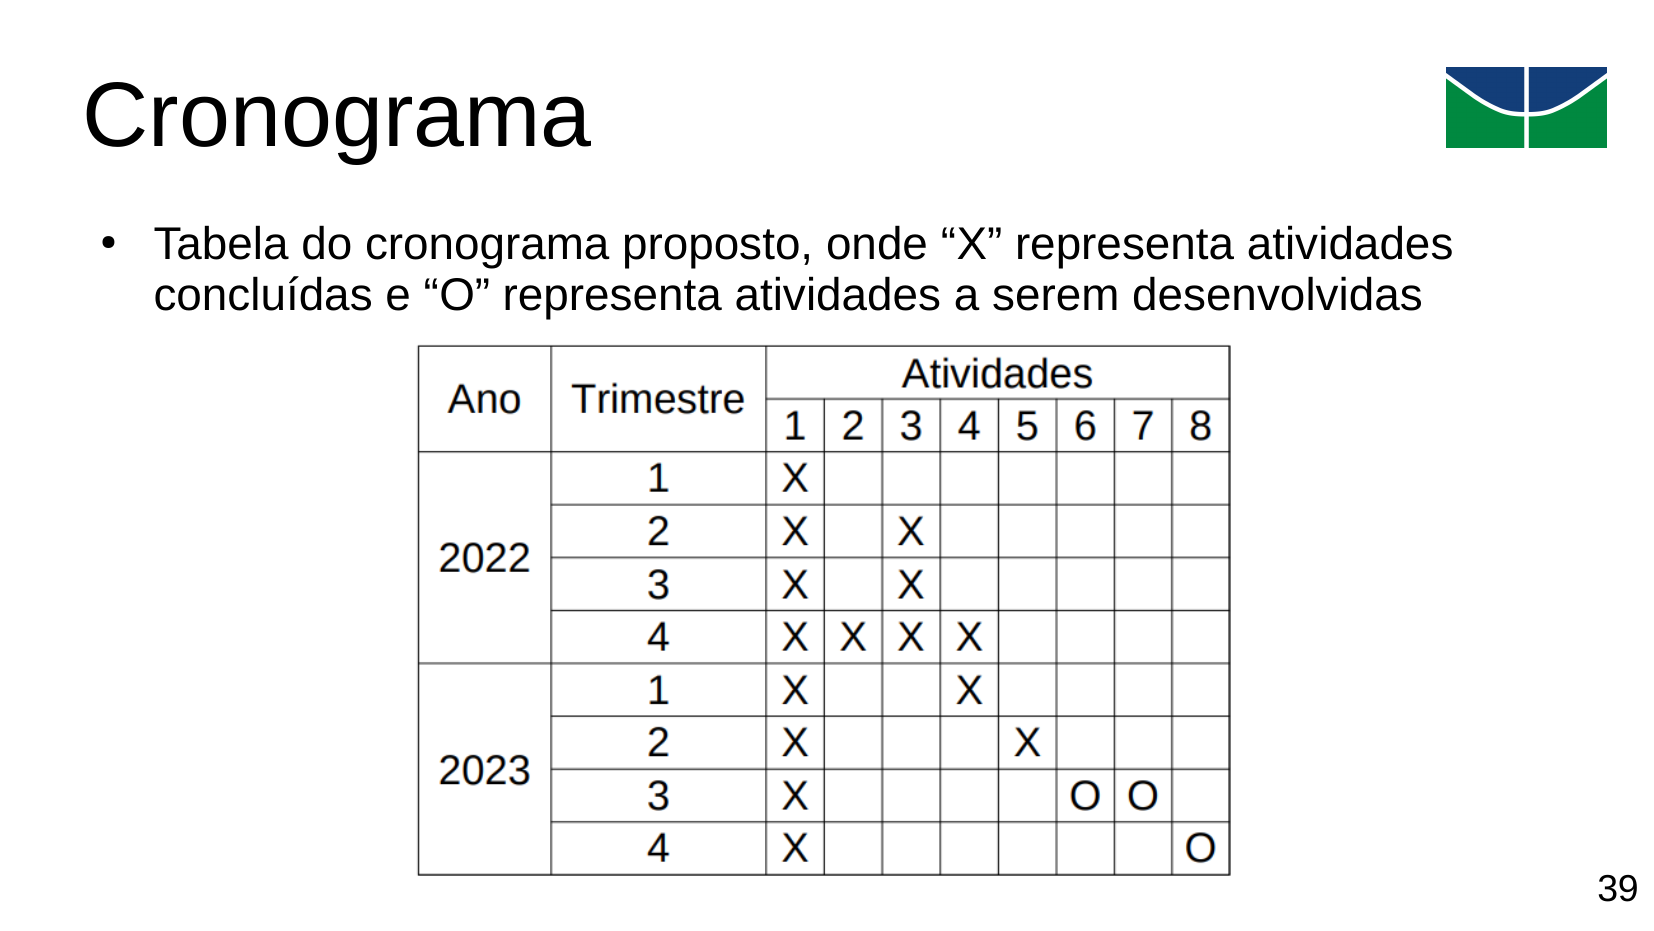

Cronograma
# Tabela do cronograma proposto, onde “X” representa atividades concluídas e “O” representa atividades a serem desenvolvidas